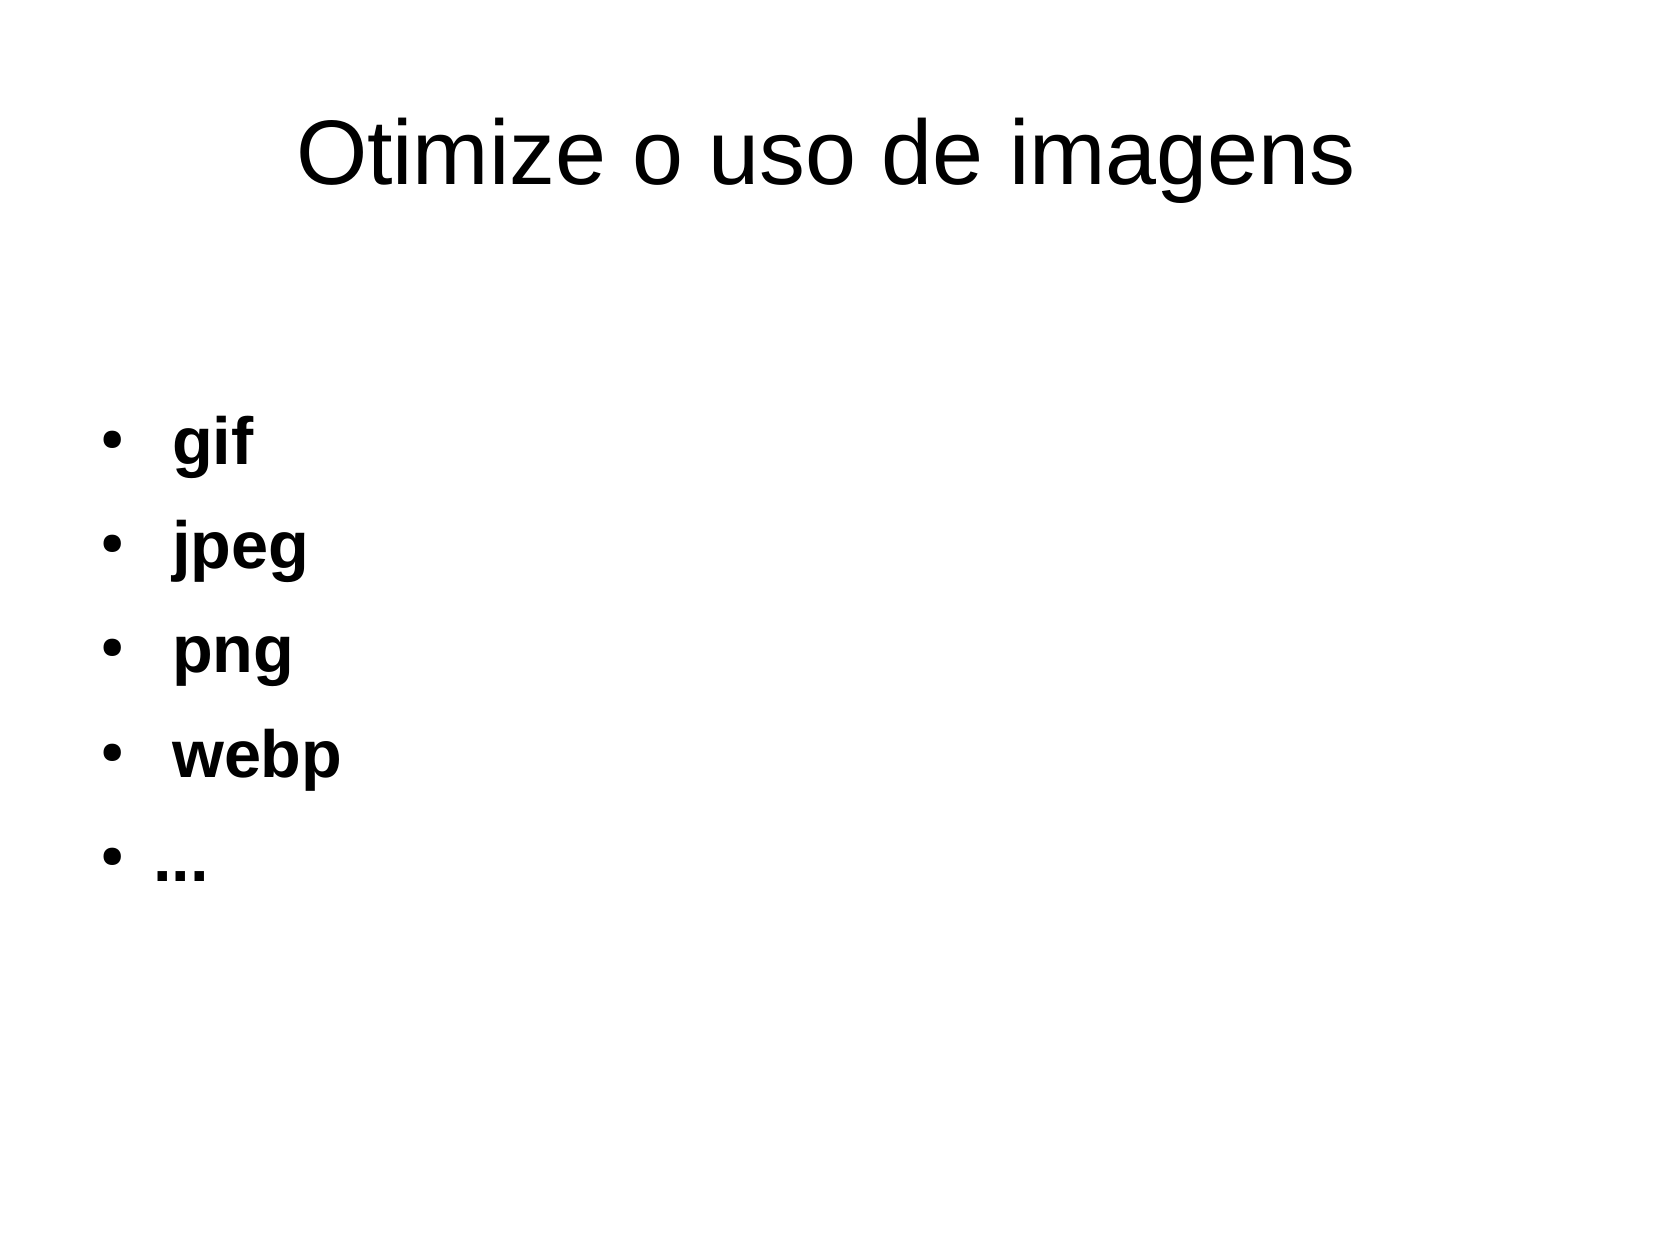

# Otimize o uso de imagens
 gif
 jpeg
 png
 webp
...